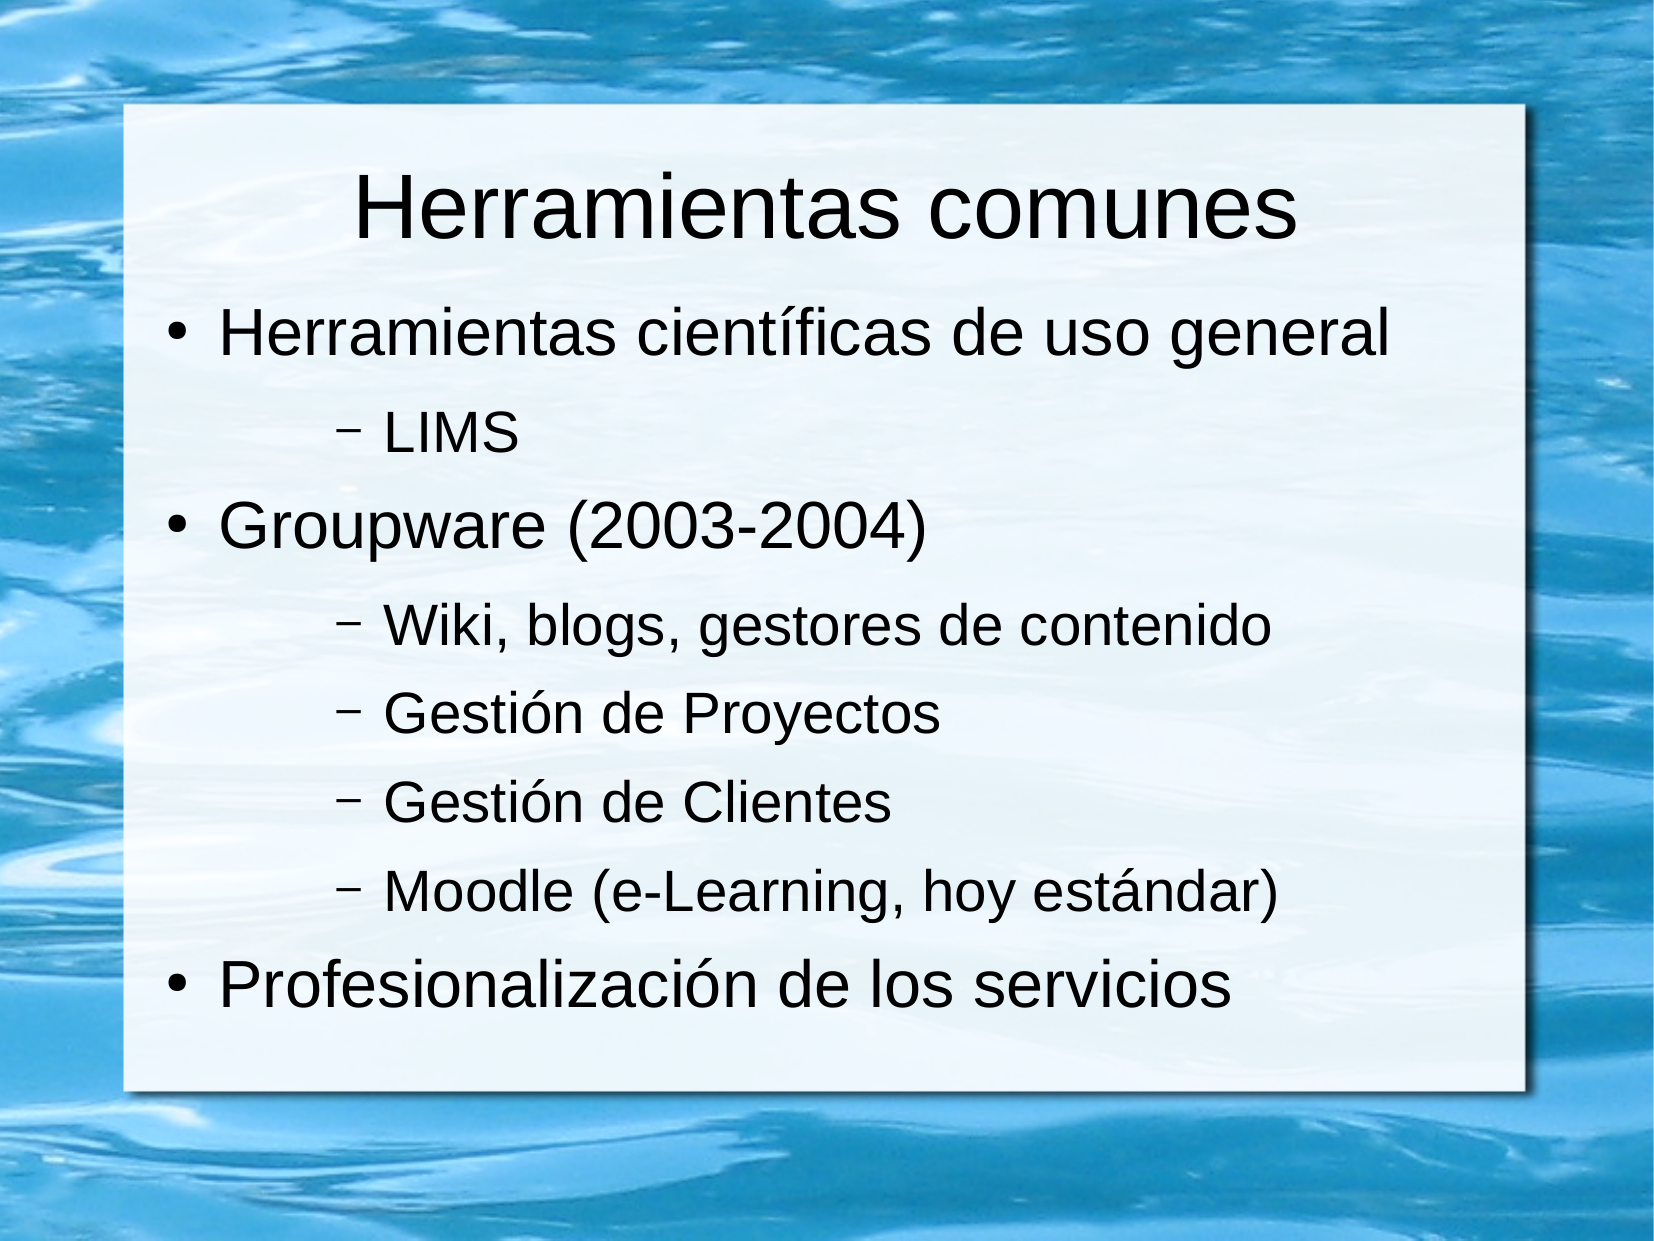

# Herramientas comunes
Herramientas científicas de uso general
LIMS
Groupware (2003-2004)
Wiki, blogs, gestores de contenido
Gestión de Proyectos
Gestión de Clientes
Moodle (e-Learning, hoy estándar)
Profesionalización de los servicios